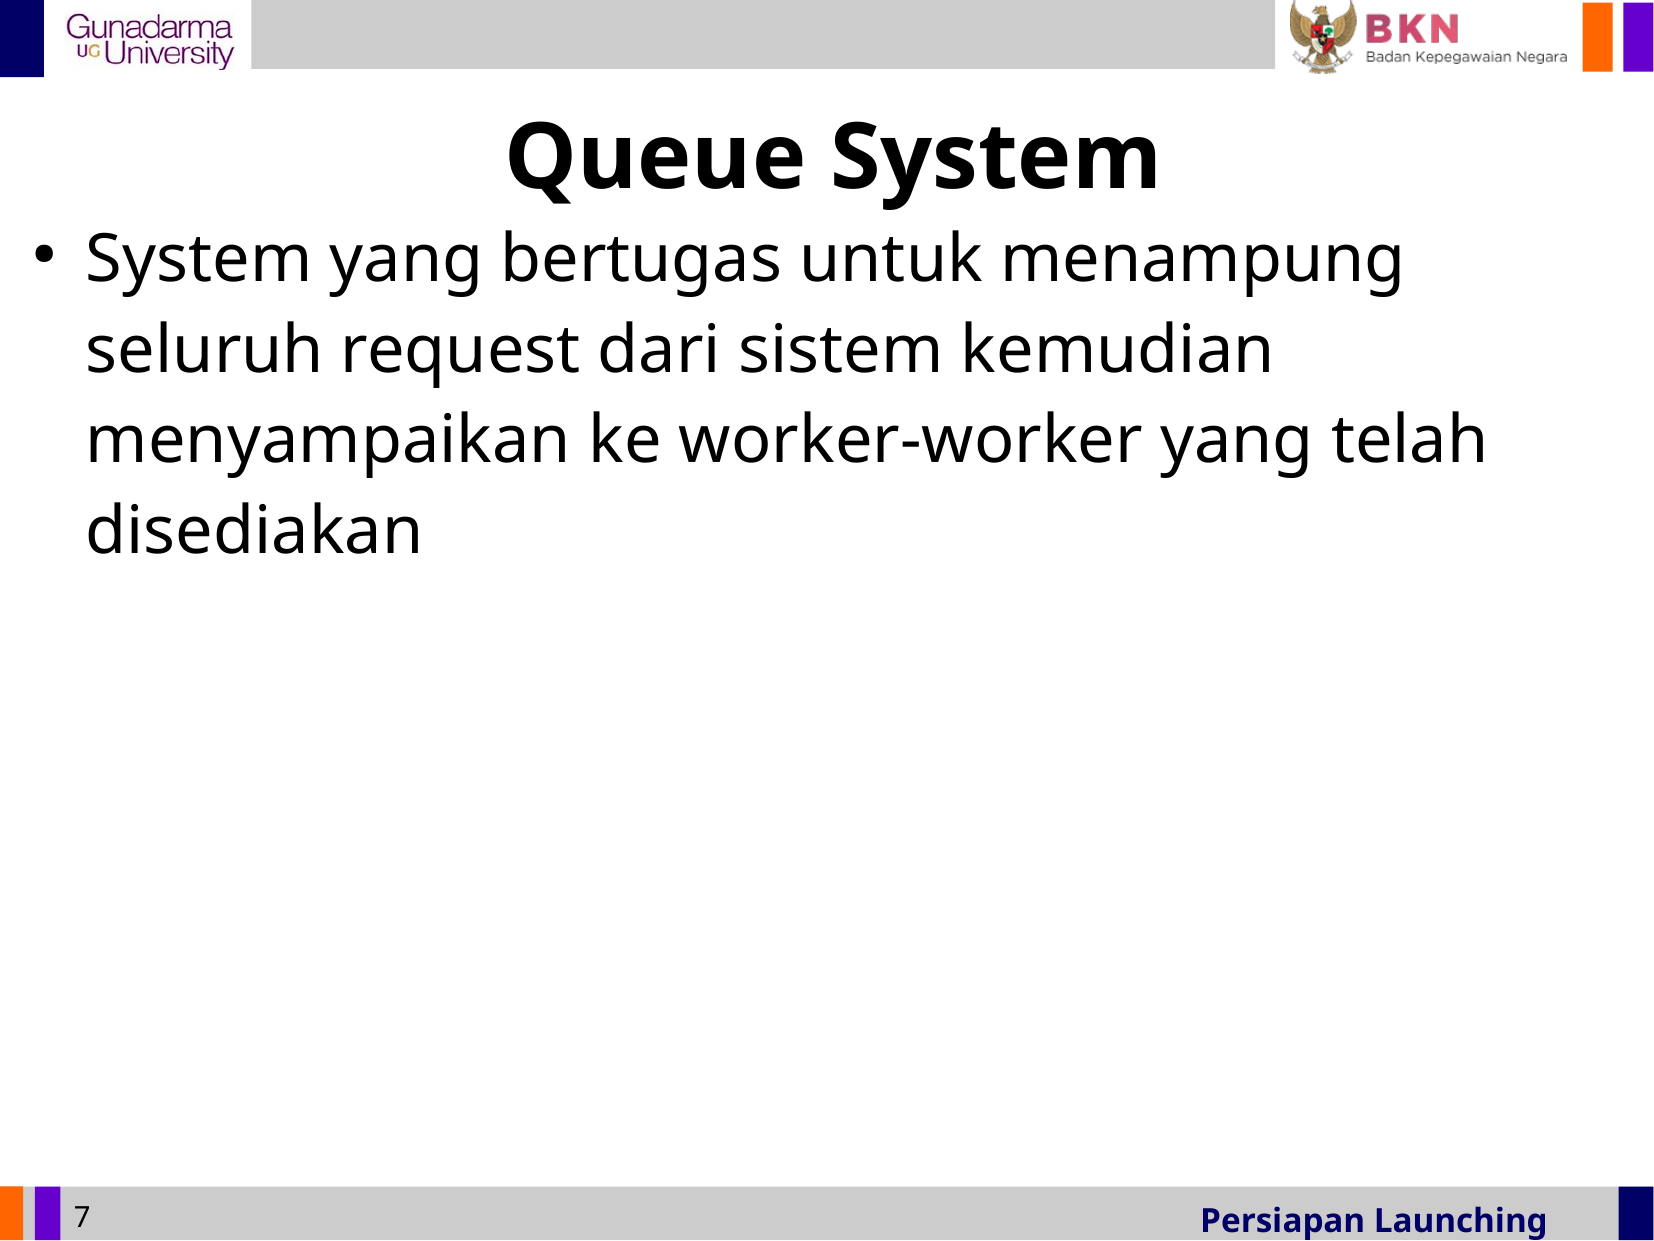

# Queue System
System yang bertugas untuk menampung seluruh request dari sistem kemudian menyampaikan ke worker-worker yang telah disediakan